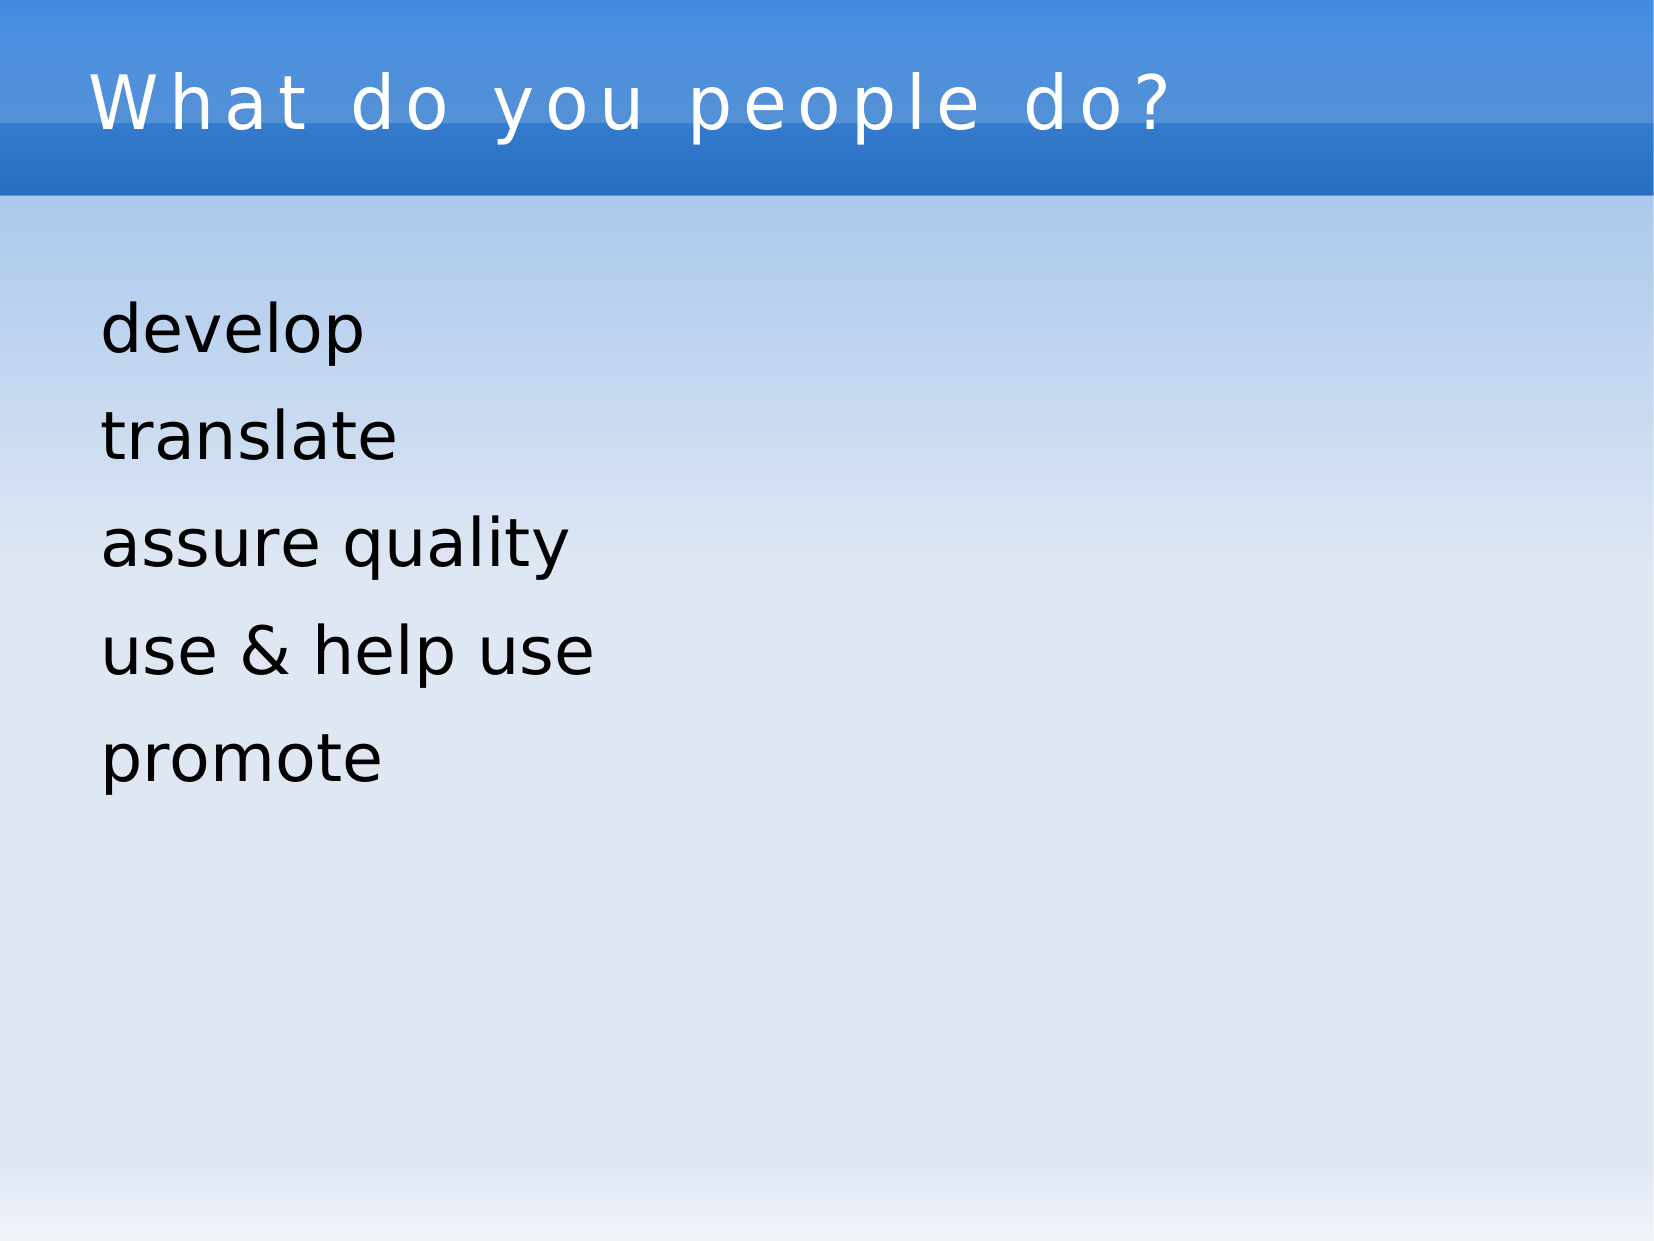

# What do you people do?
develop
translate
assure quality
use & help use
promote